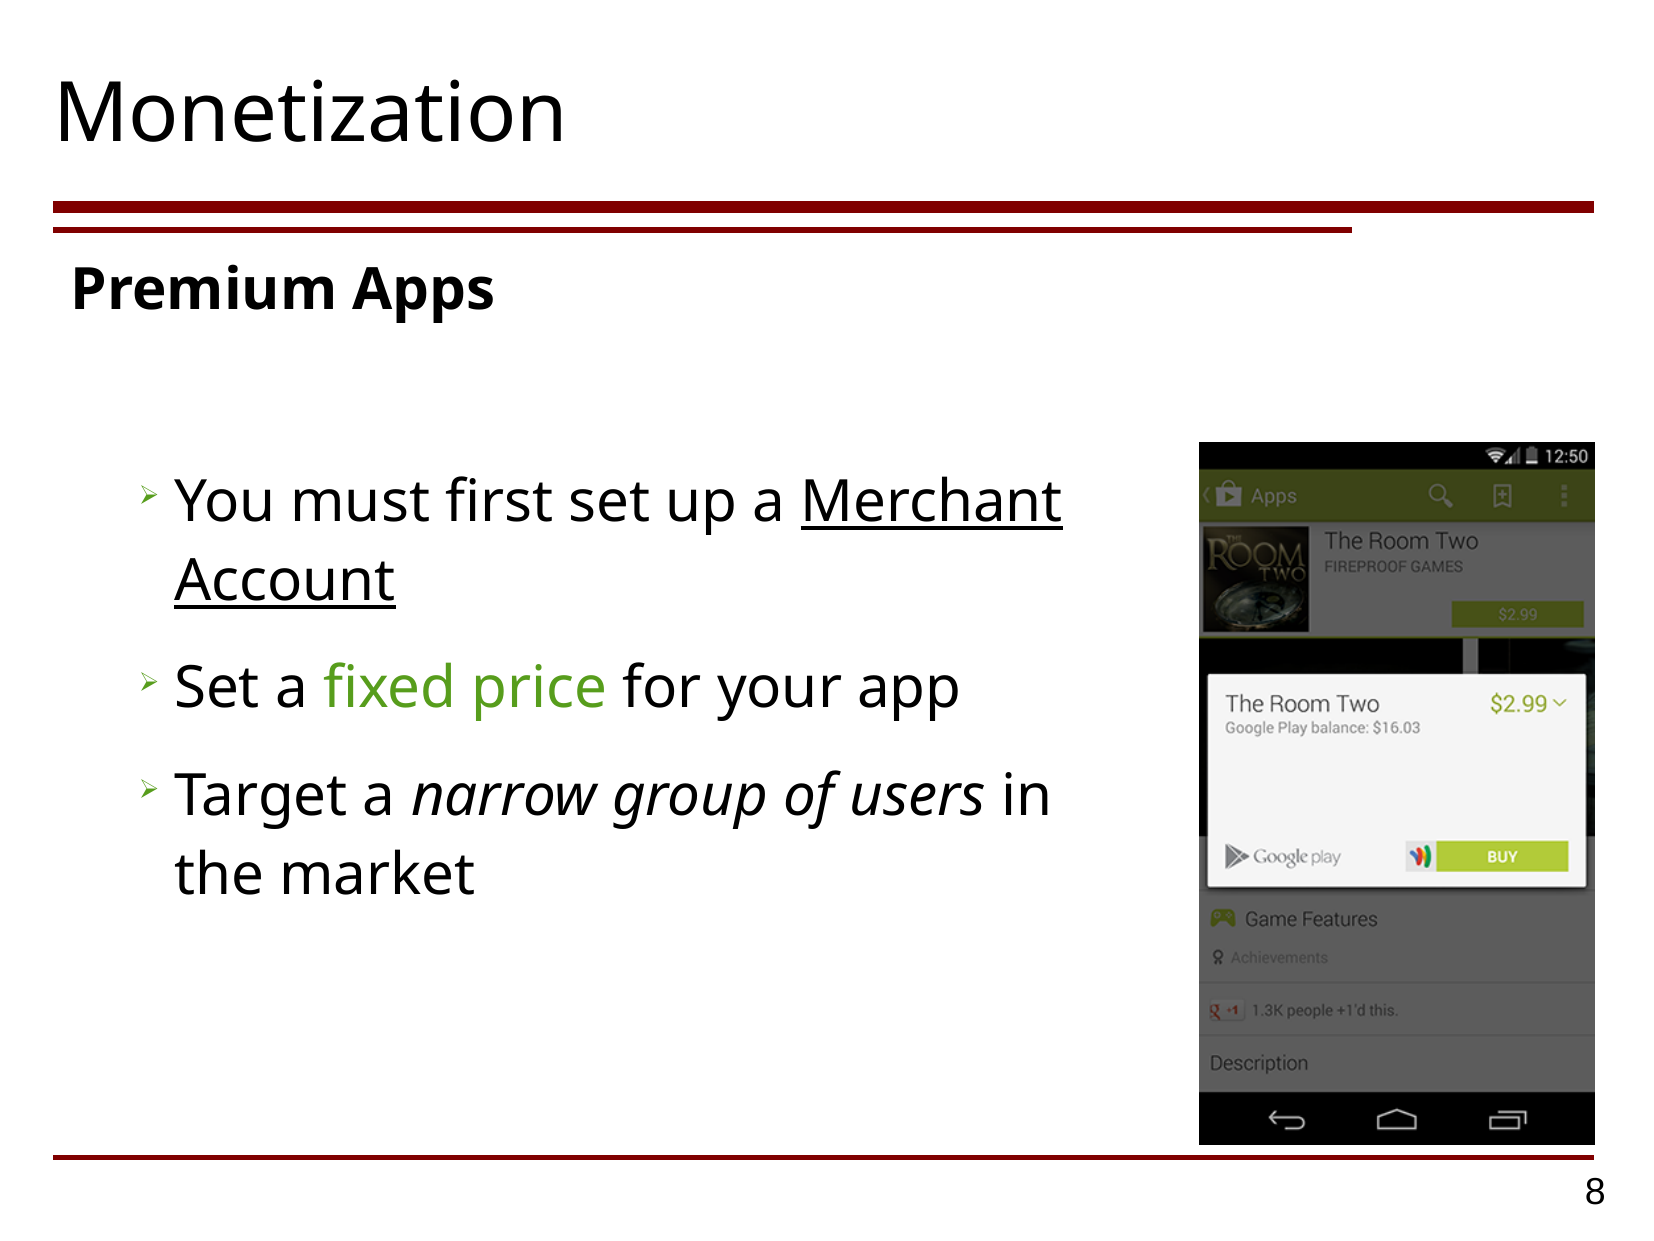

# Monetization
Premium Apps
You must first set up a Merchant Account
Set a fixed price for your app
Target a narrow group of users in the market